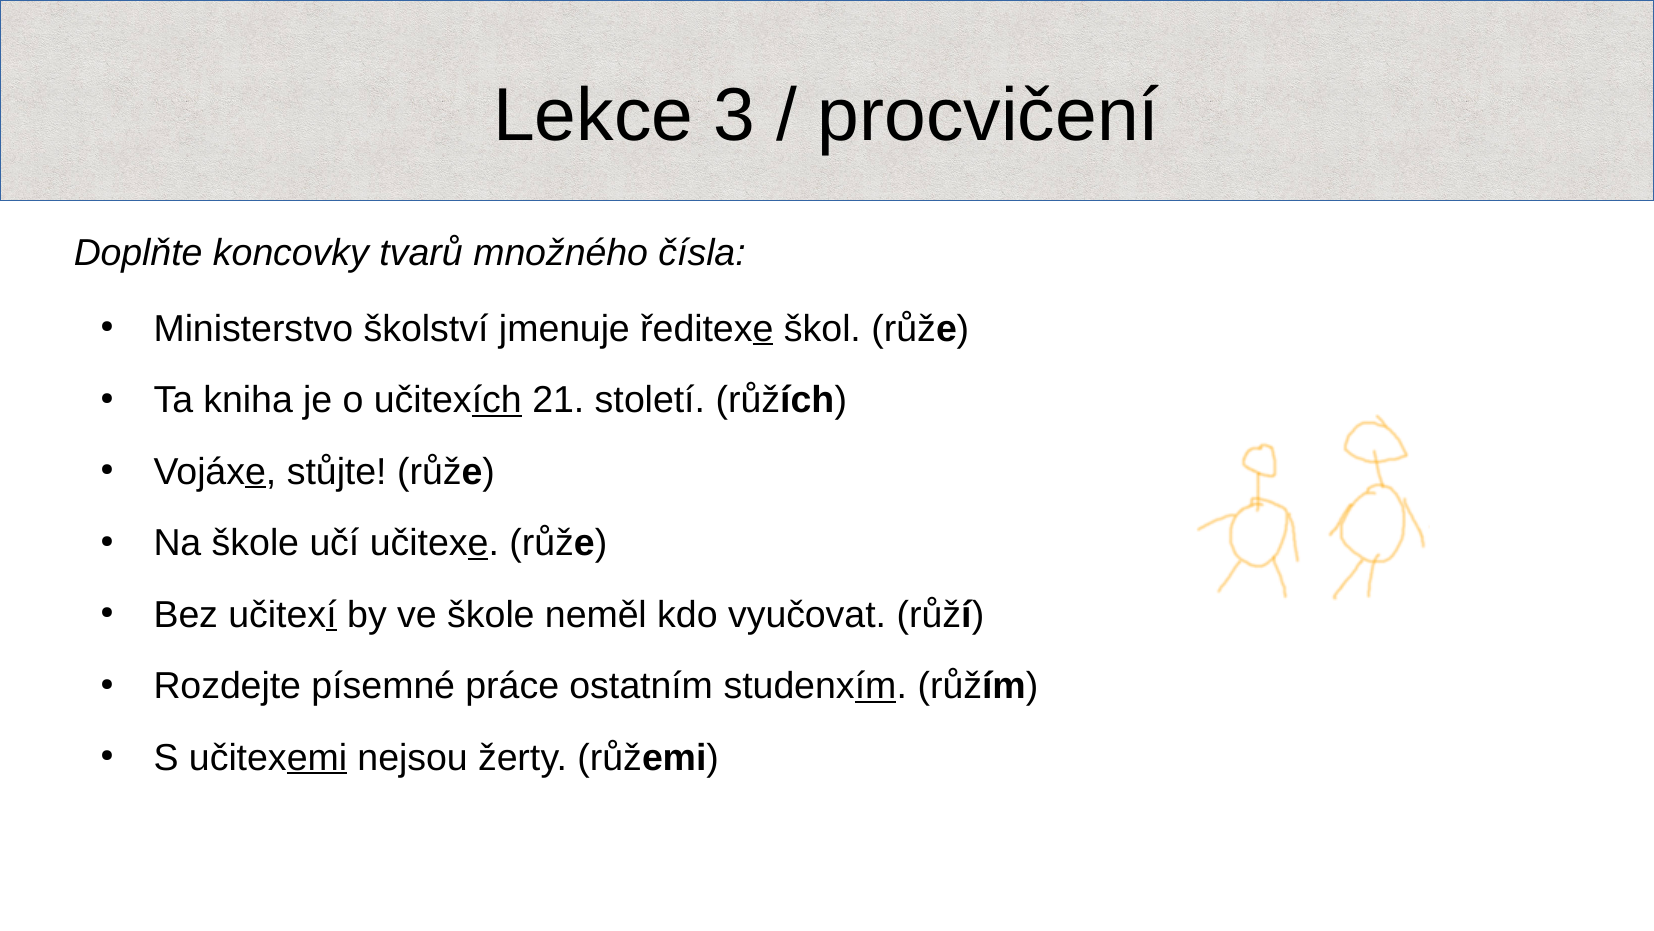

# Lekce 3 / procvičení
Doplňte koncovky tvarů množného čísla:
Ministerstvo školství jmenuje ředitexe škol. (růže)
Ta kniha je o učitexích 21. století. (růžích)
Vojáxe, stůjte! (růže)
Na škole učí učitexe. (růže)
Bez učitexí by ve škole neměl kdo vyučovat. (růží)
Rozdejte písemné práce ostatním studenxím. (růžím)
S učitexemi nejsou žerty. (růžemi)